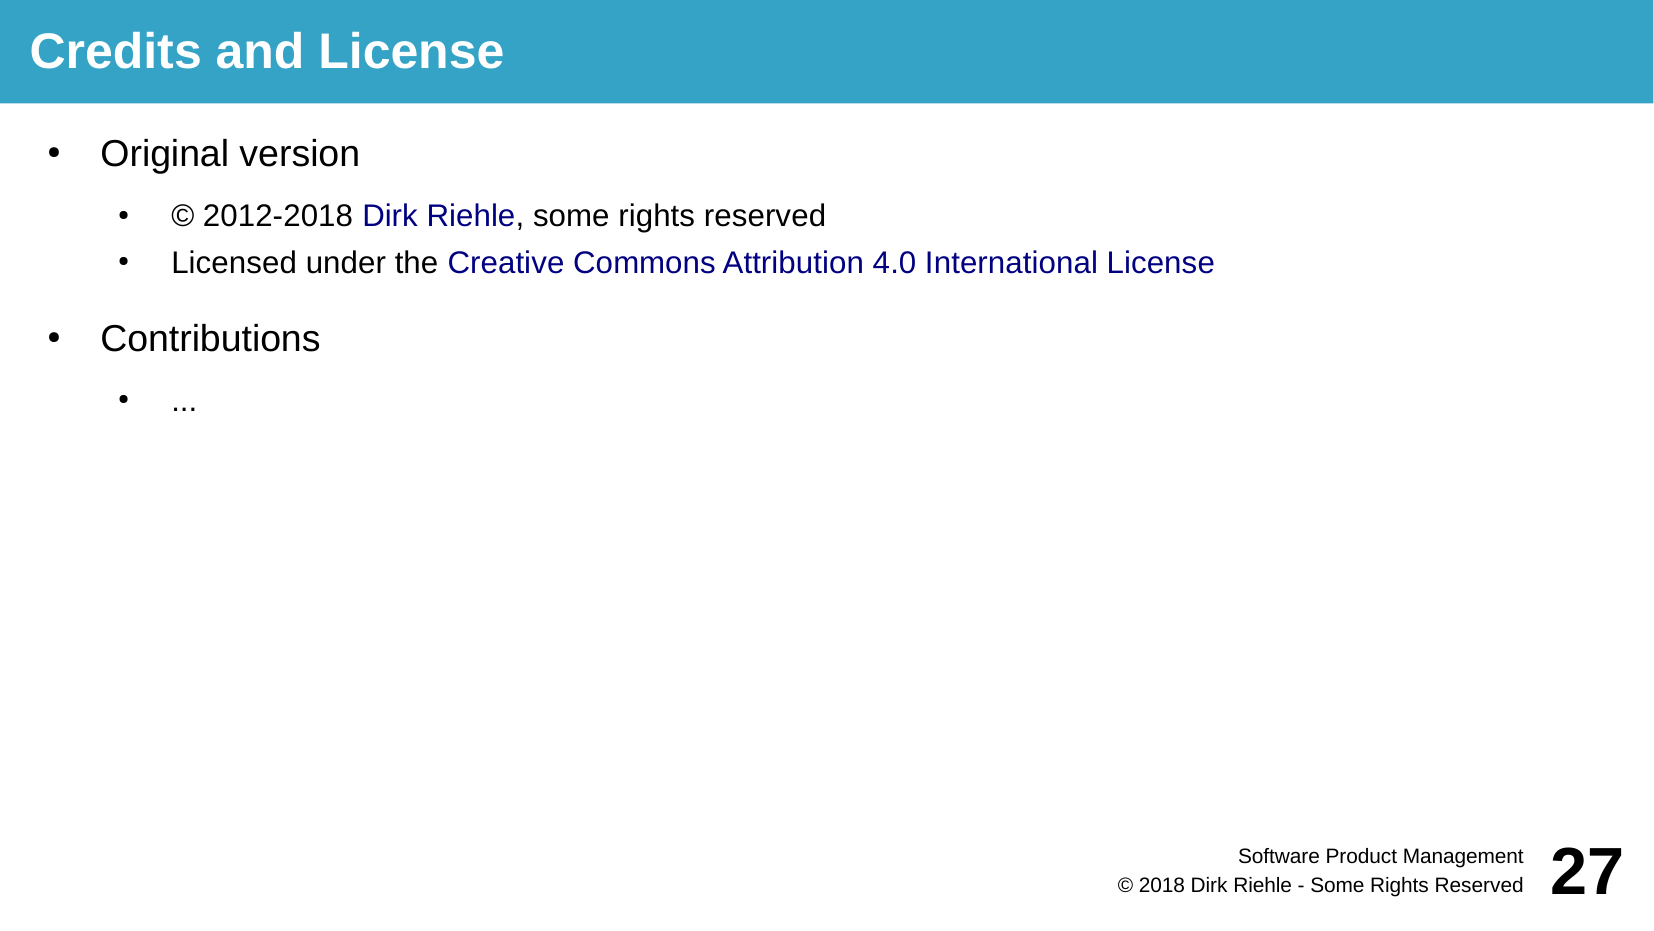

# Credits and License
Original version
© 2012-2018 Dirk Riehle, some rights reserved
Licensed under the Creative Commons Attribution 4.0 International License
Contributions
...
Software Product Management
27
© 2018 Dirk Riehle - Some Rights Reserved